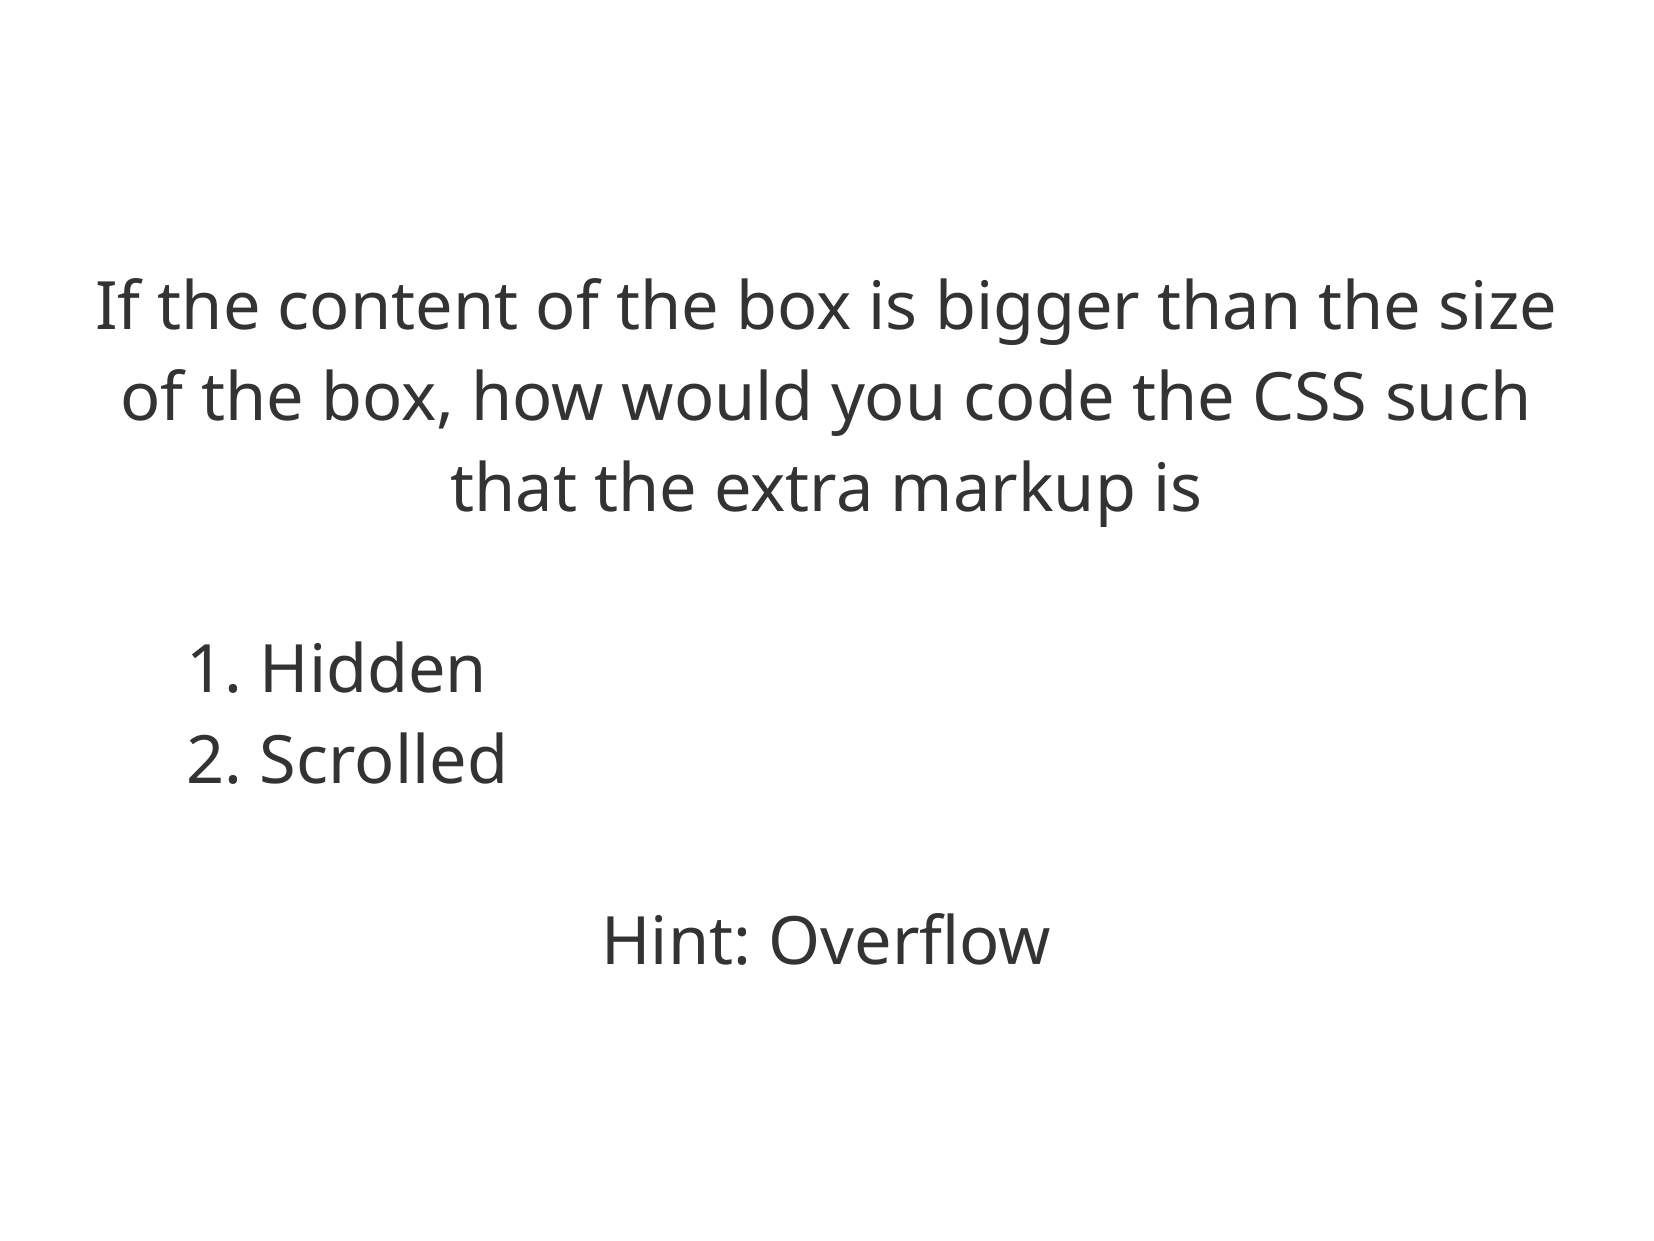

# If the content of the box is bigger than the size of the box, how would you code the CSS such that the extra markup is
 1. Hidden
 2. Scrolled
Hint: Overflow